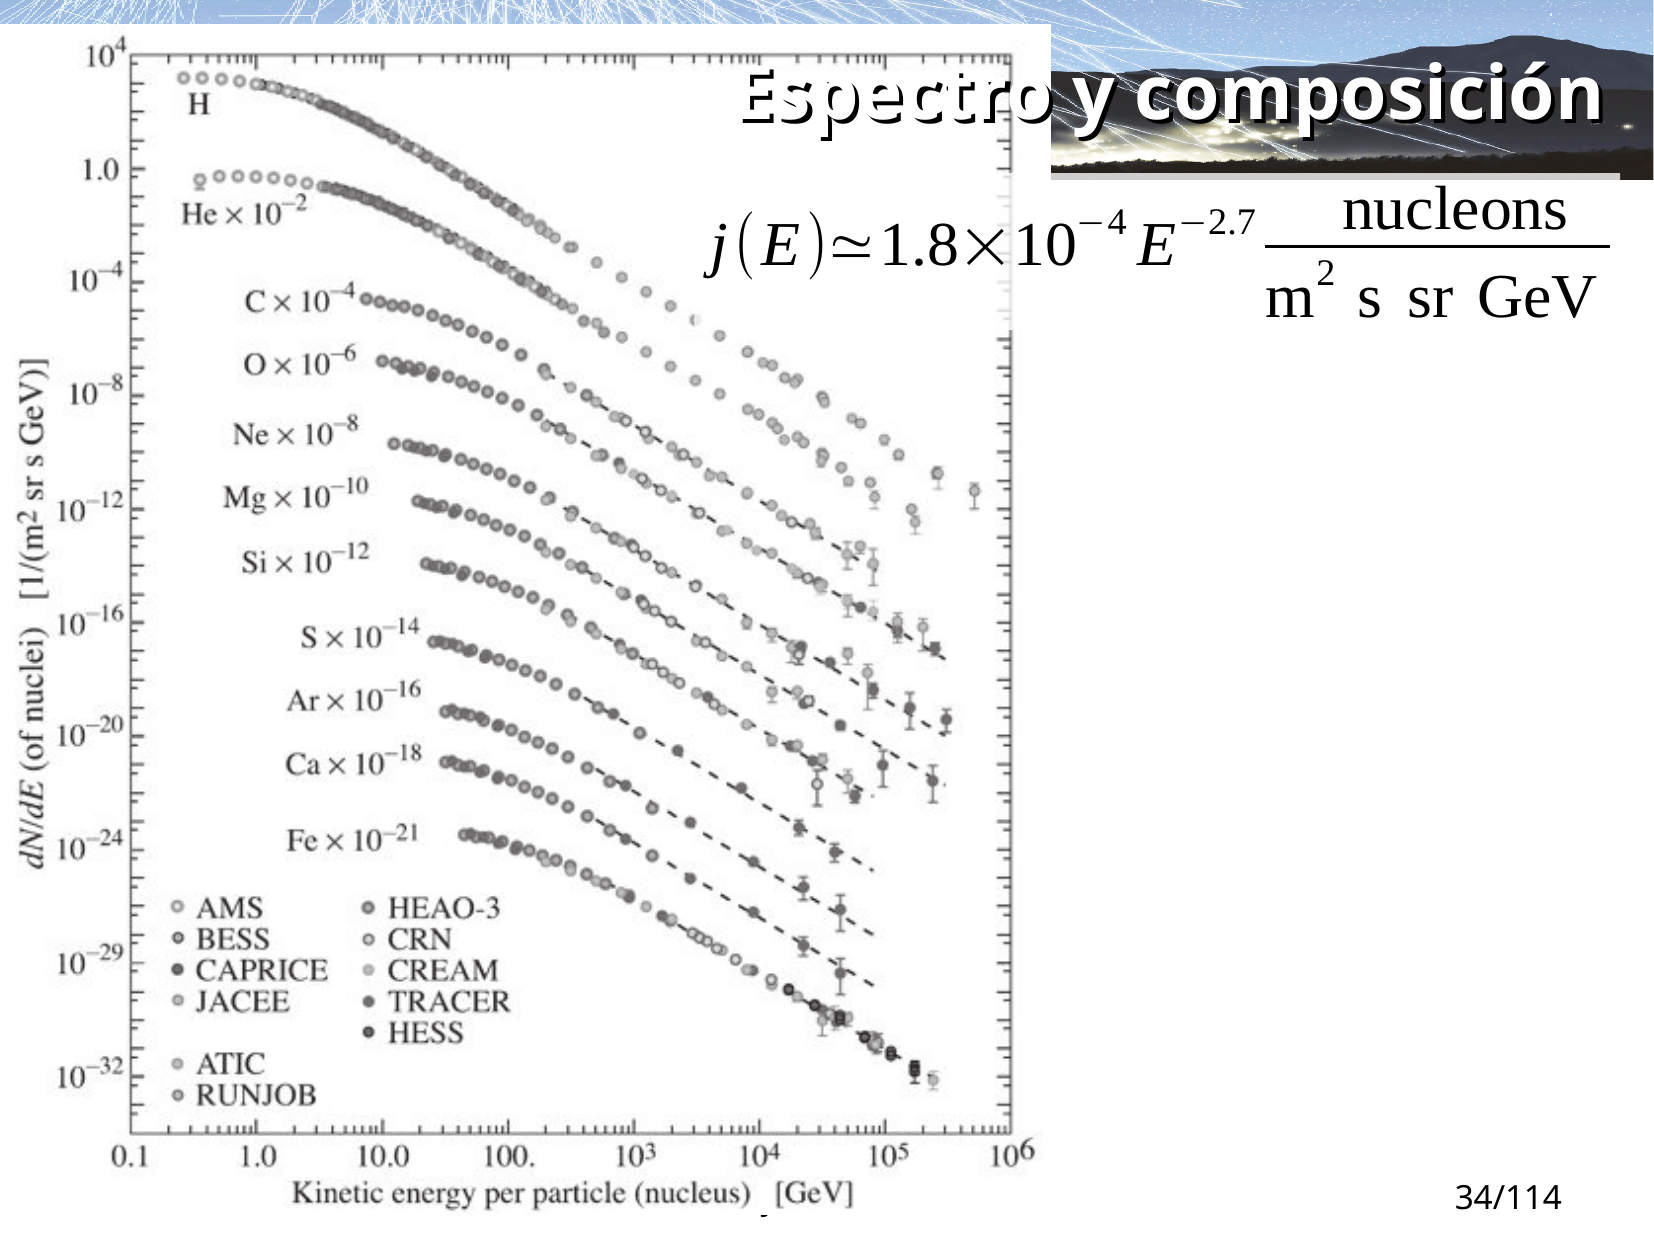

# Espectro y composición
Feb 2017
Asorey - Chile - U01
34